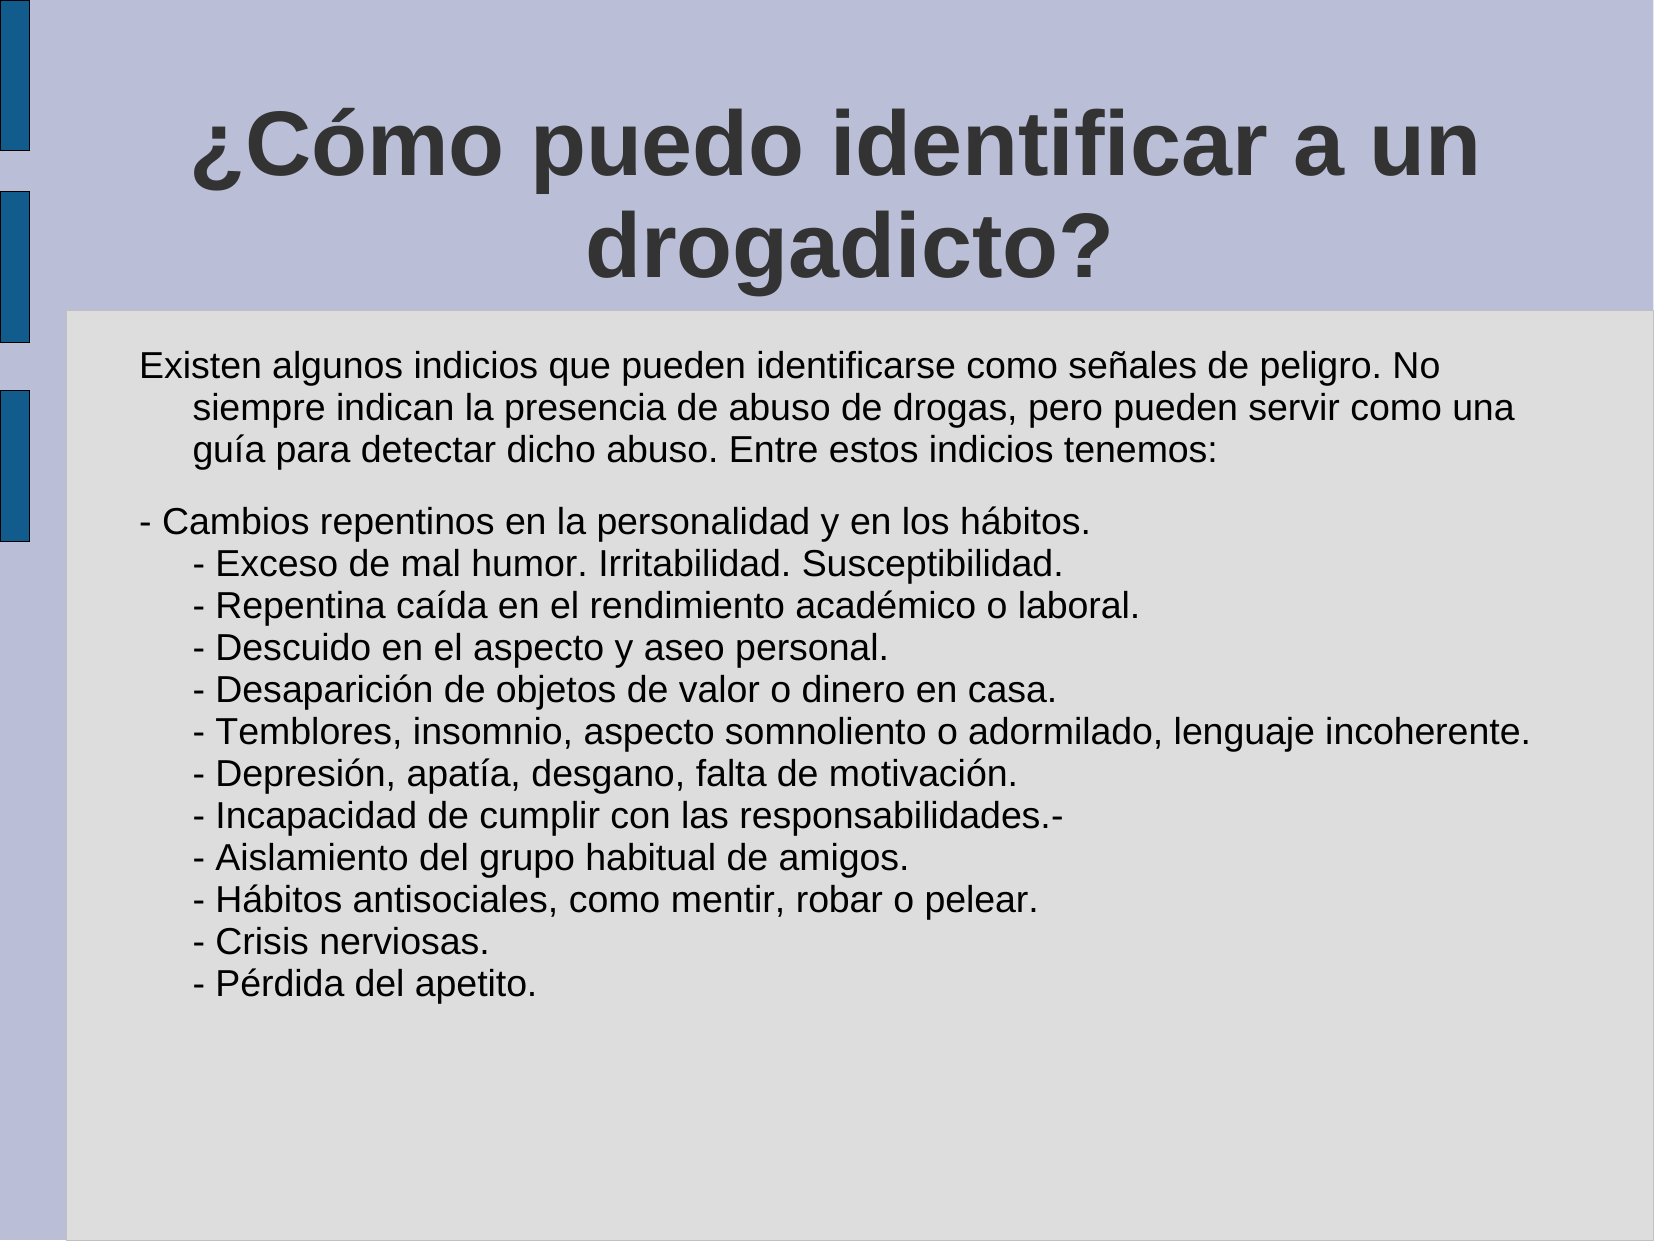

# ¿Cómo puedo identificar a un drogadicto?
Existen algunos indicios que pueden identificarse como señales de peligro. No siempre indican la presencia de abuso de drogas, pero pueden servir como una guía para detectar dicho abuso. Entre estos indicios tenemos:
- Cambios repentinos en la personalidad y en los hábitos.
- Exceso de mal humor. Irritabilidad. Susceptibilidad.
- Repentina caída en el rendimiento académico o laboral.
- Descuido en el aspecto y aseo personal.
- Desaparición de objetos de valor o dinero en casa.
- Temblores, insomnio, aspecto somnoliento o adormilado, lenguaje incoherente.
- Depresión, apatía, desgano, falta de motivación.
- Incapacidad de cumplir con las responsabilidades.-
- Aislamiento del grupo habitual de amigos.
- Hábitos antisociales, como mentir, robar o pelear.
- Crisis nerviosas.
- Pérdida del apetito.